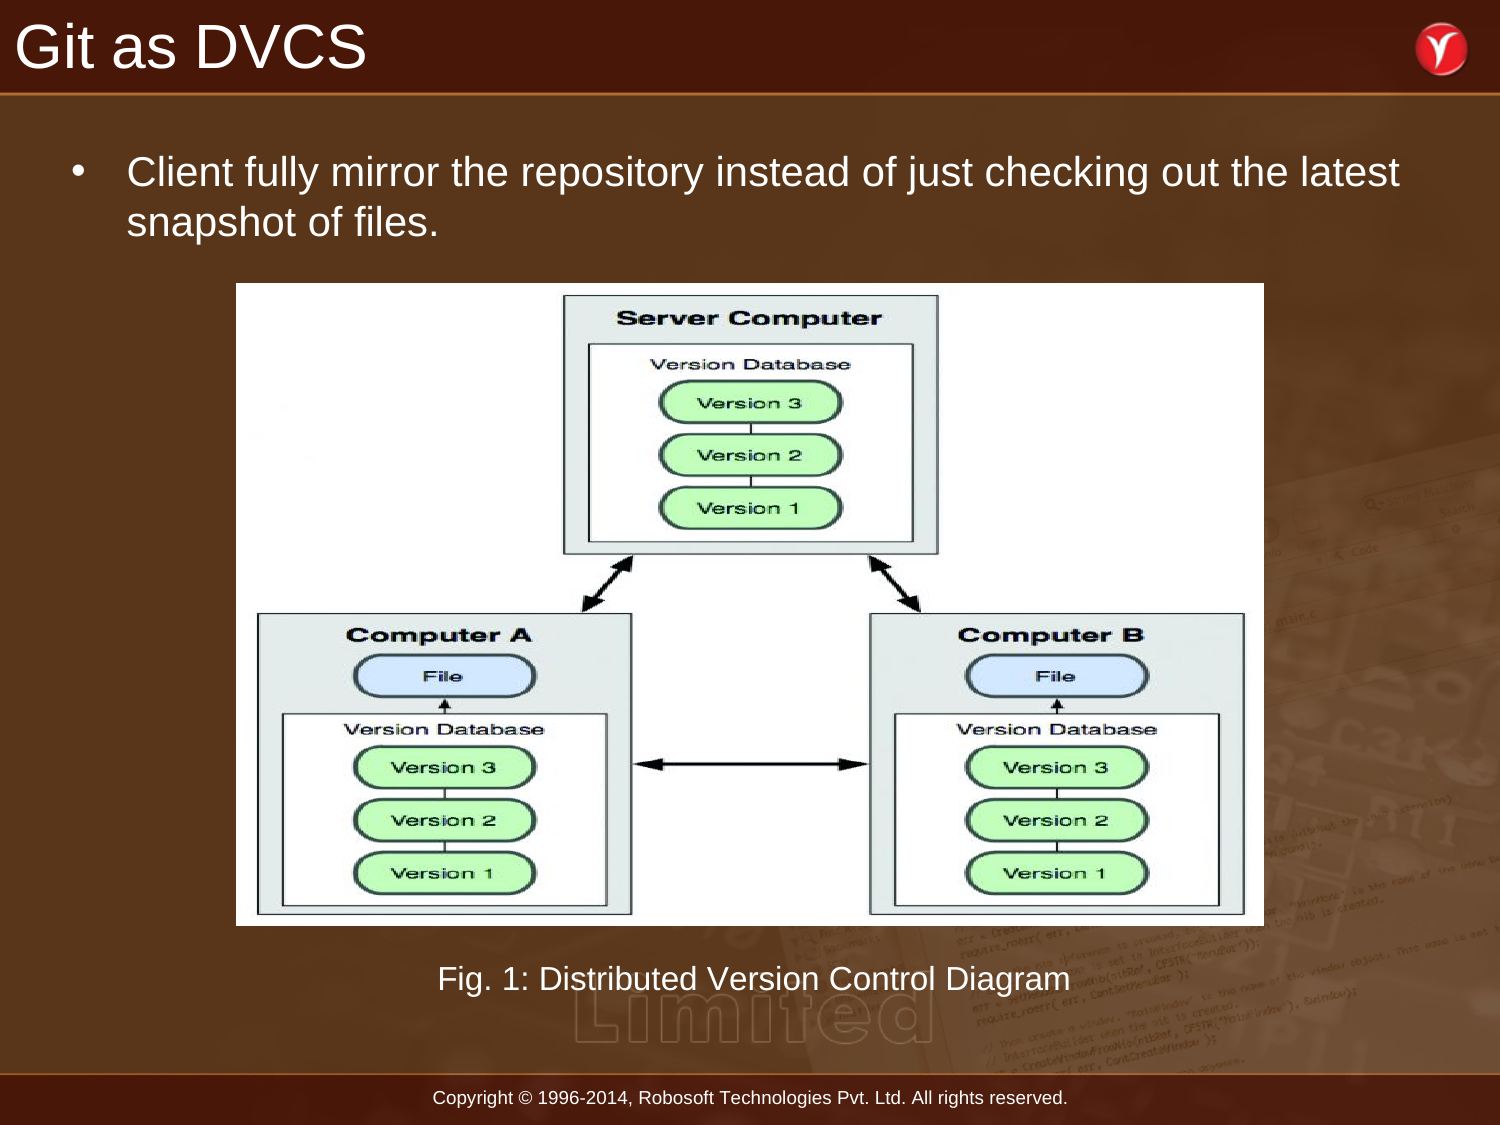

Git as DVCS
# Client fully mirror the repository instead of just checking out the latest snapshot of files.
Fig. 1: Distributed Version Control Diagram